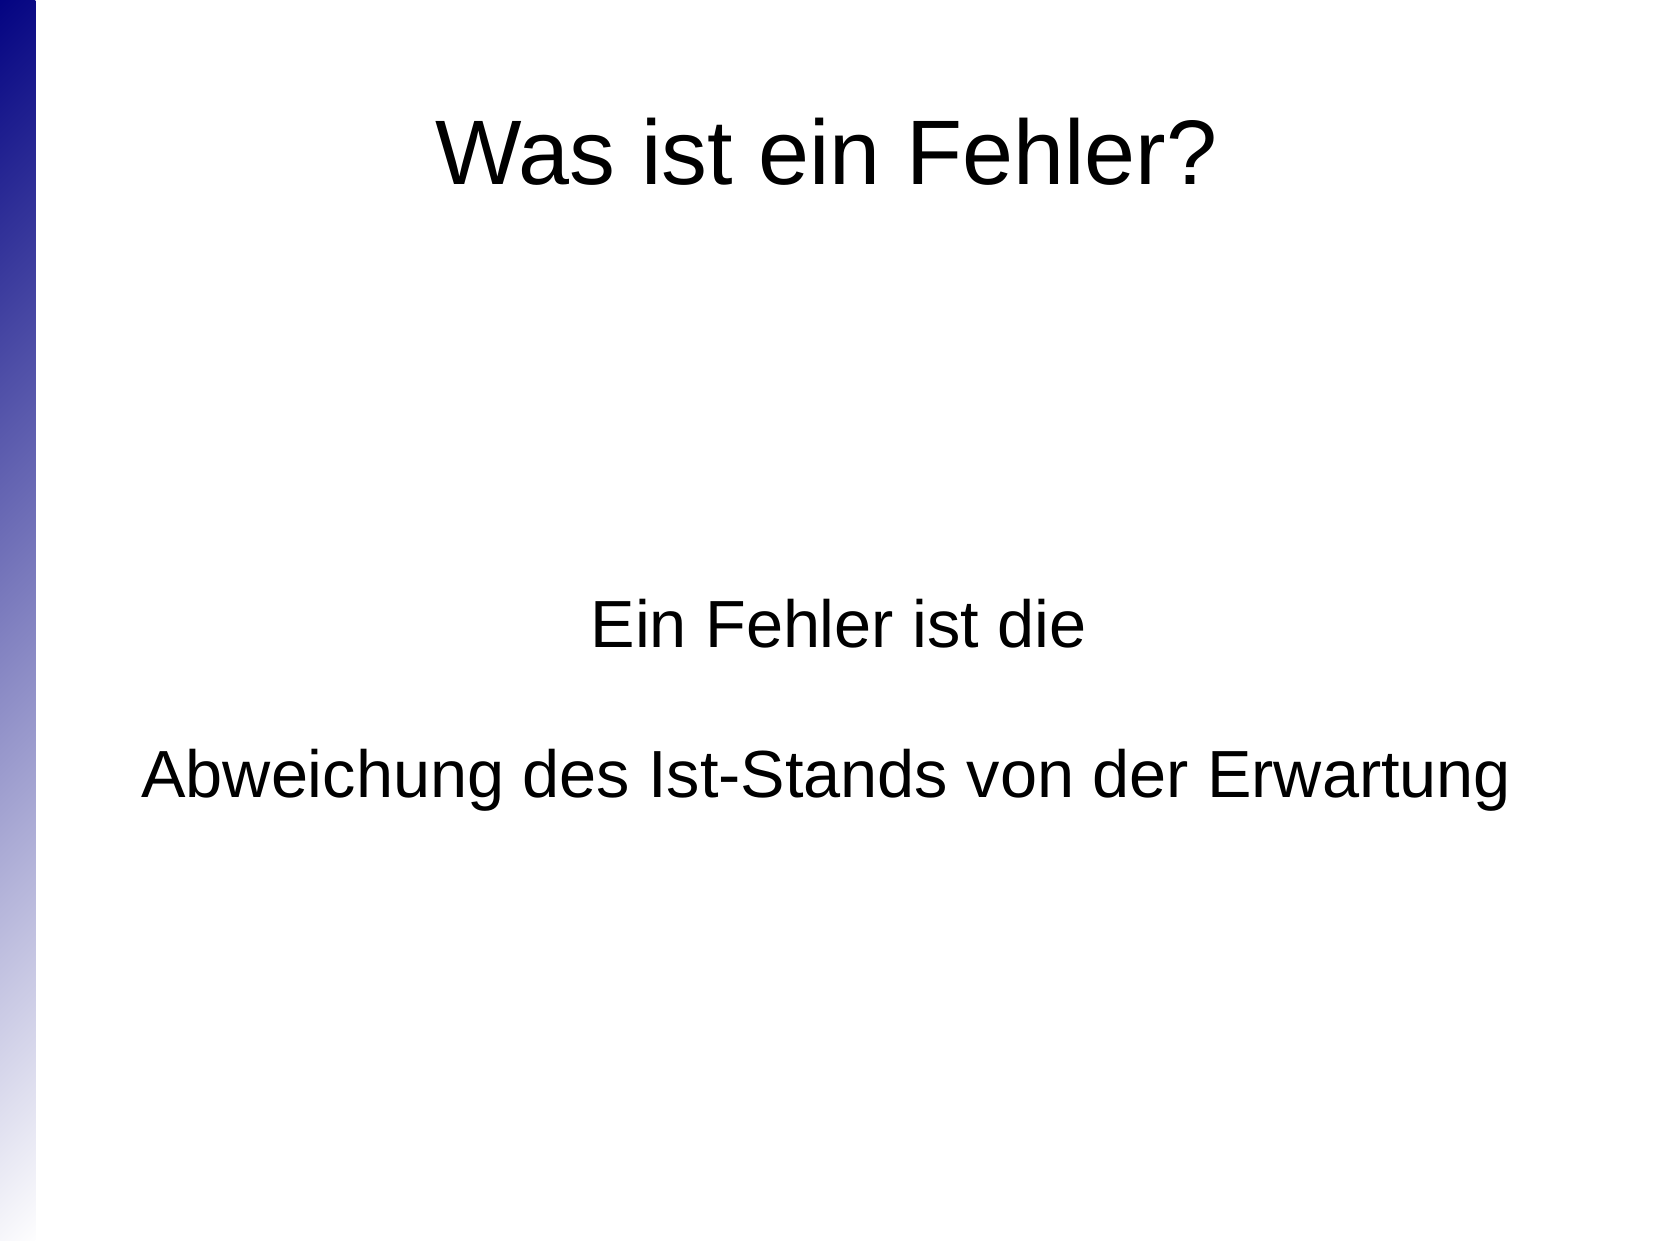

# Was ist ein Fehler?
Ein Fehler ist die
Abweichung des Ist-Stands von der Erwartung